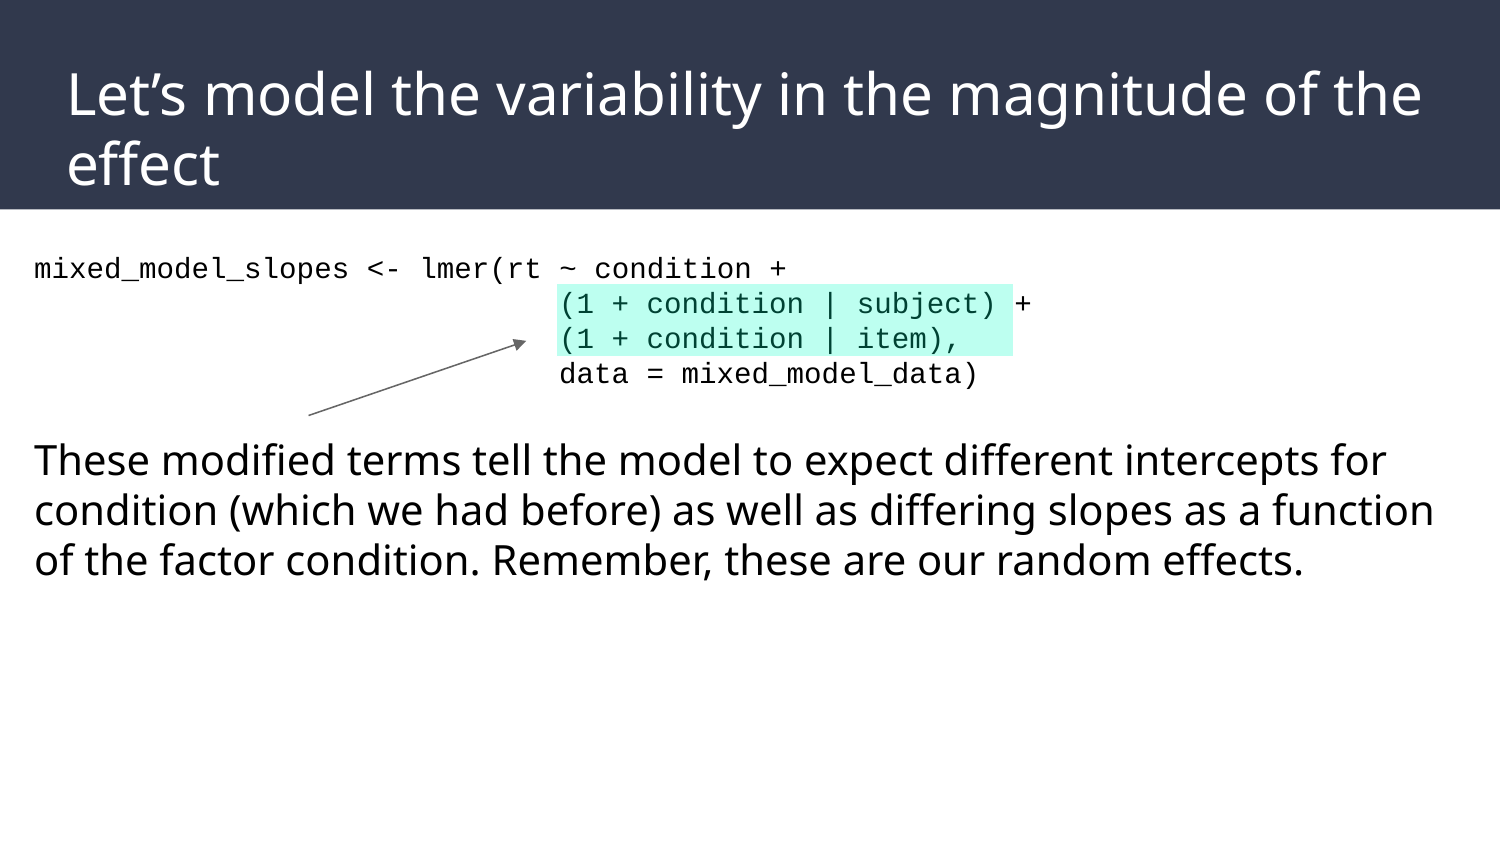

# Let’s model the variability in the magnitude of the effect
mixed_model_slopes <- lmer(rt ~ condition +
(1 + condition | subject) +
(1 + condition | item),
data = mixed_model_data)
These modified terms tell the model to expect different intercepts for condition (which we had before) as well as differing slopes as a function of the factor condition. Remember, these are our random effects.